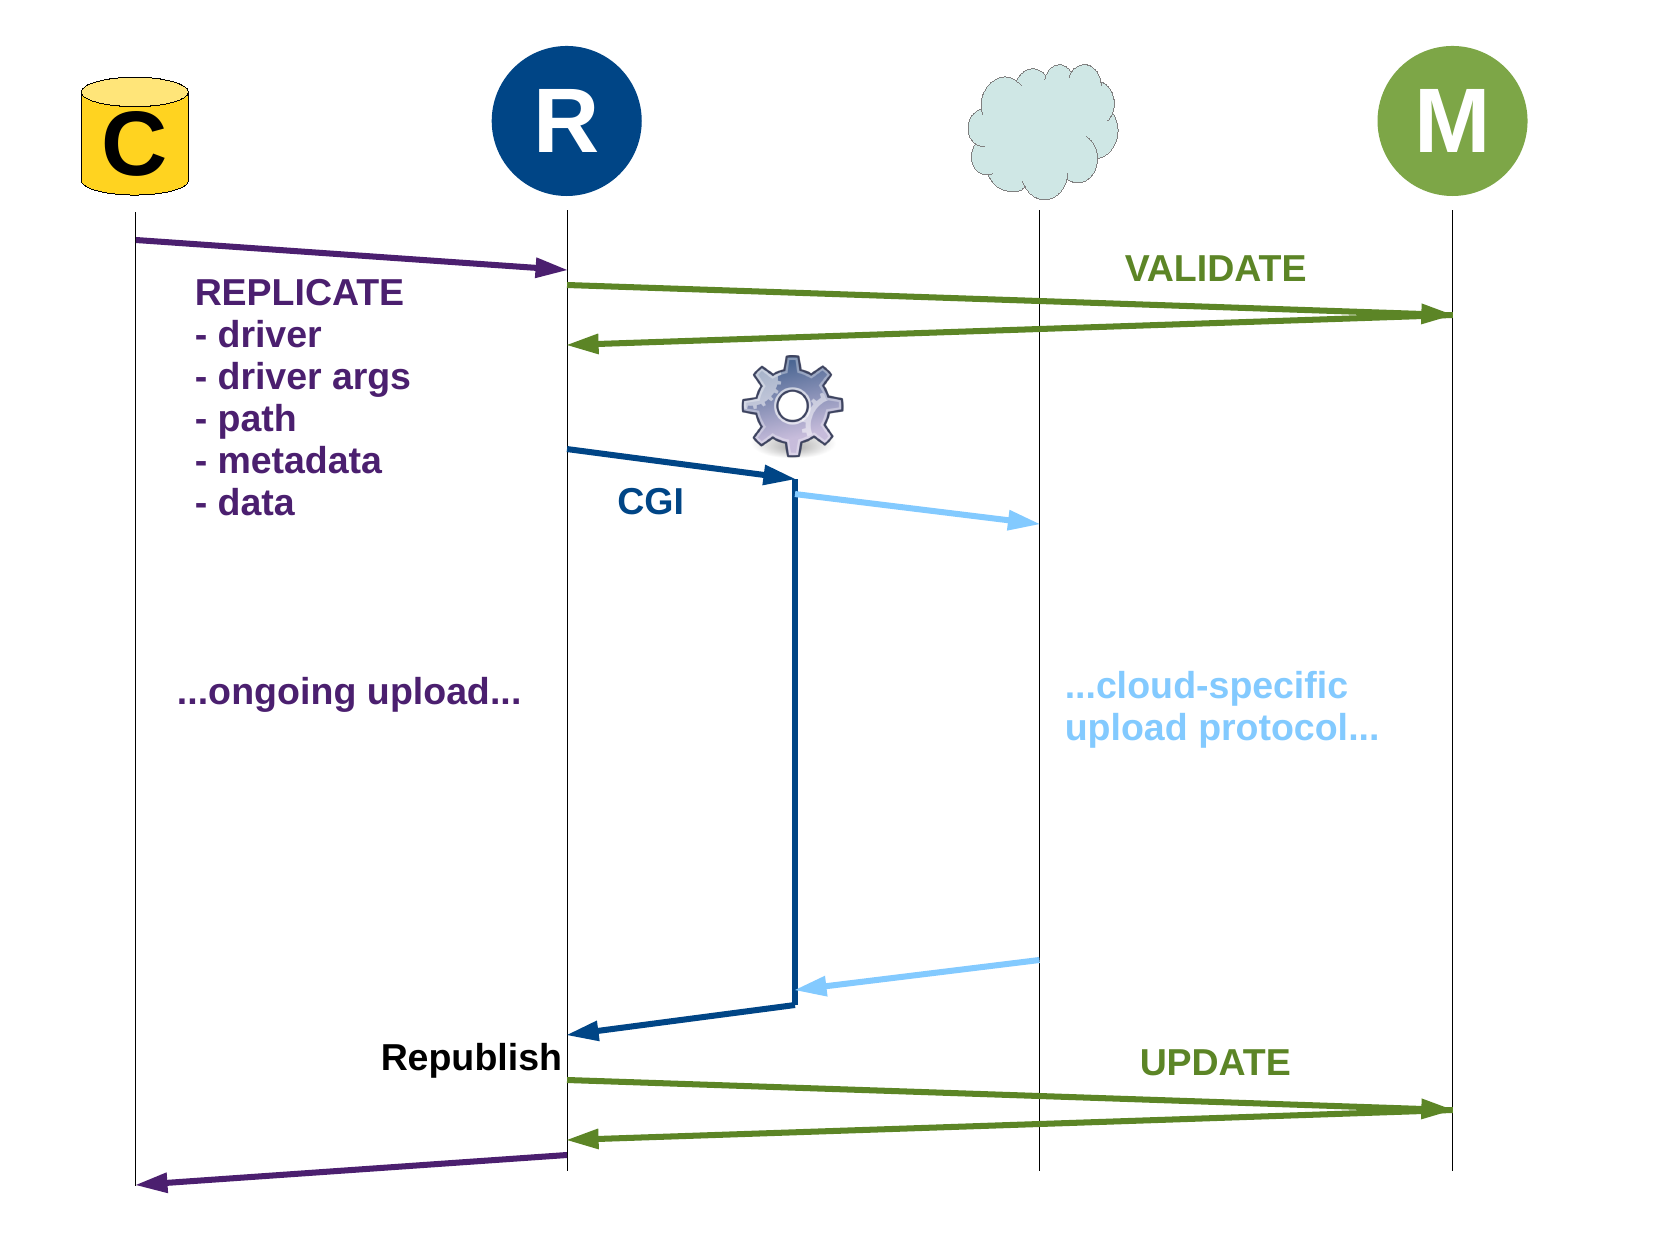

R
M
C
VALIDATE
REPLICATE
- driver
- driver args
- path
- metadata
- data
CGI
...cloud-specific
upload protocol...
...ongoing upload...
Republish
UPDATE